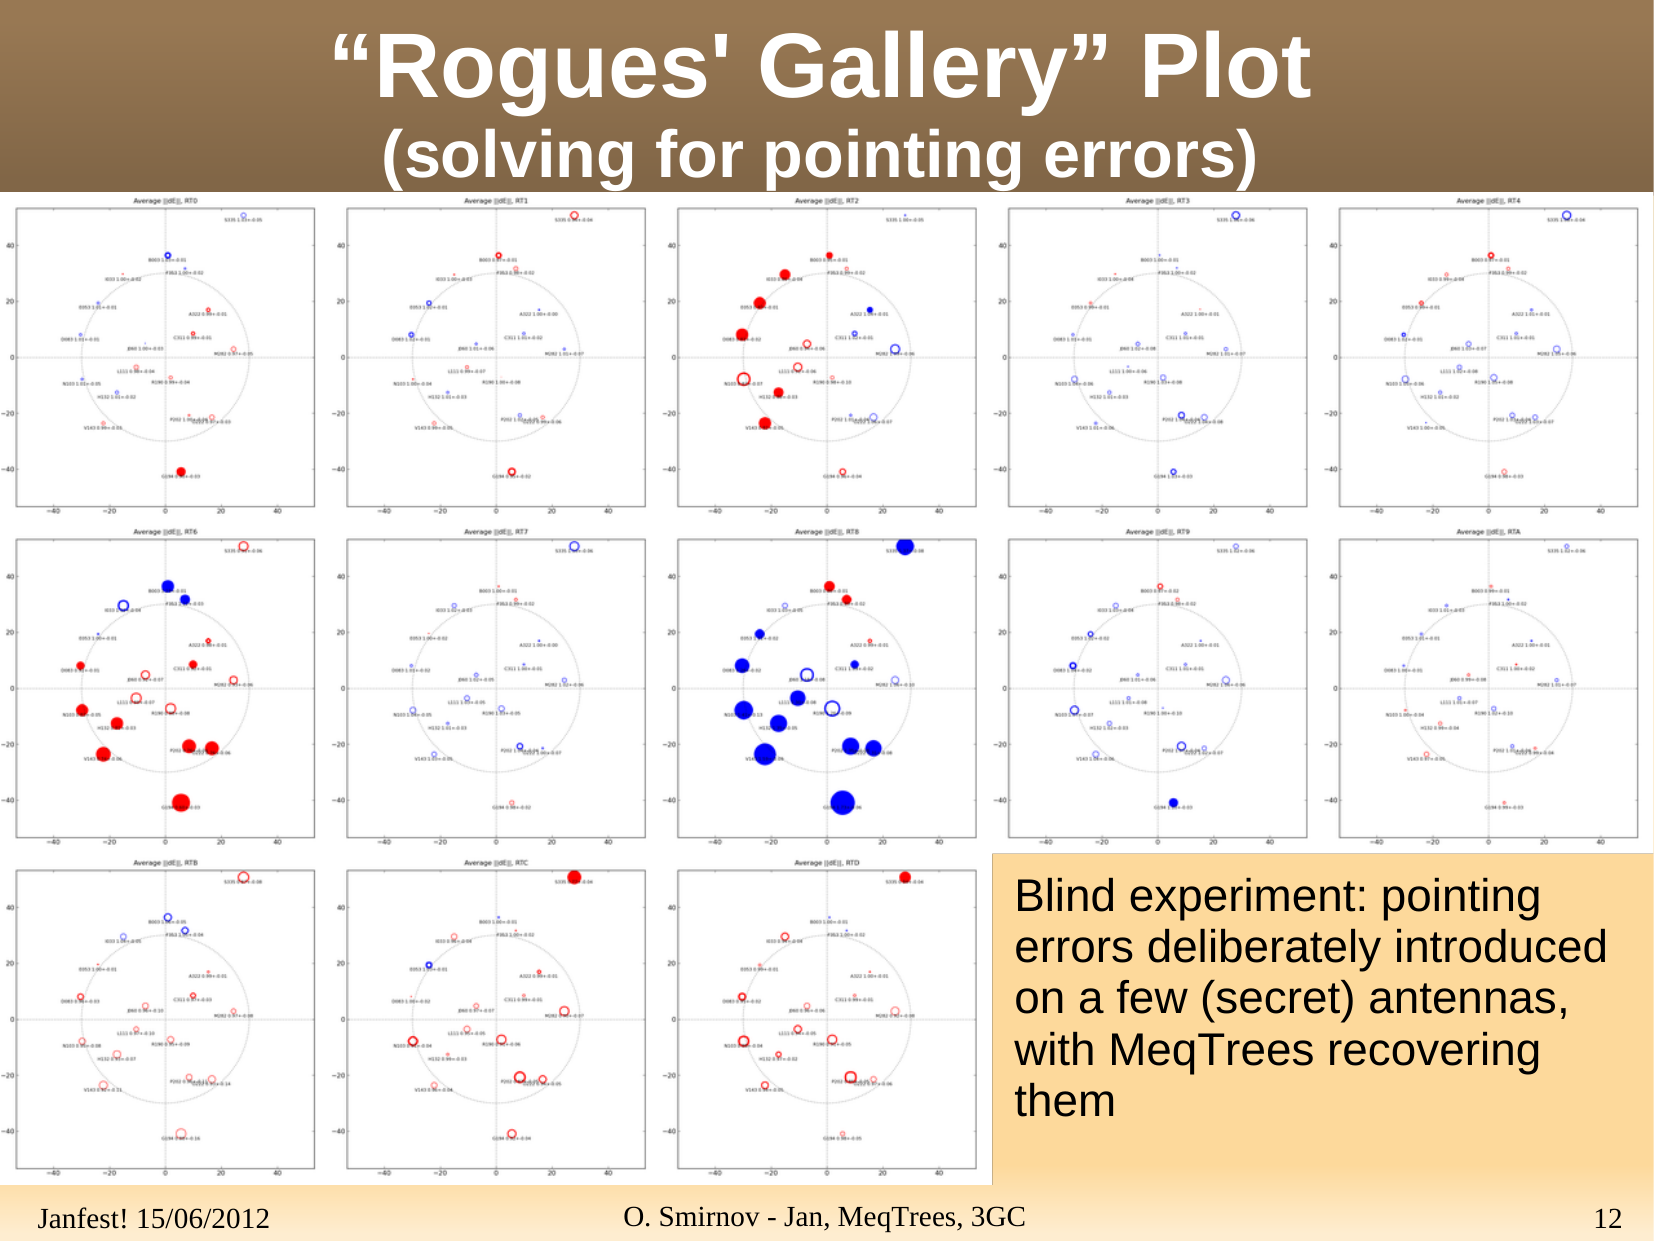

# “Rogues' Gallery” Plot (solving for pointing errors)
Blind experiment: pointing errors deliberately introduced on a few (secret) antennas, with MeqTrees recovering them
O. Smirnov - Jan, MeqTrees, 3GC
Janfest! 15/06/2012
12